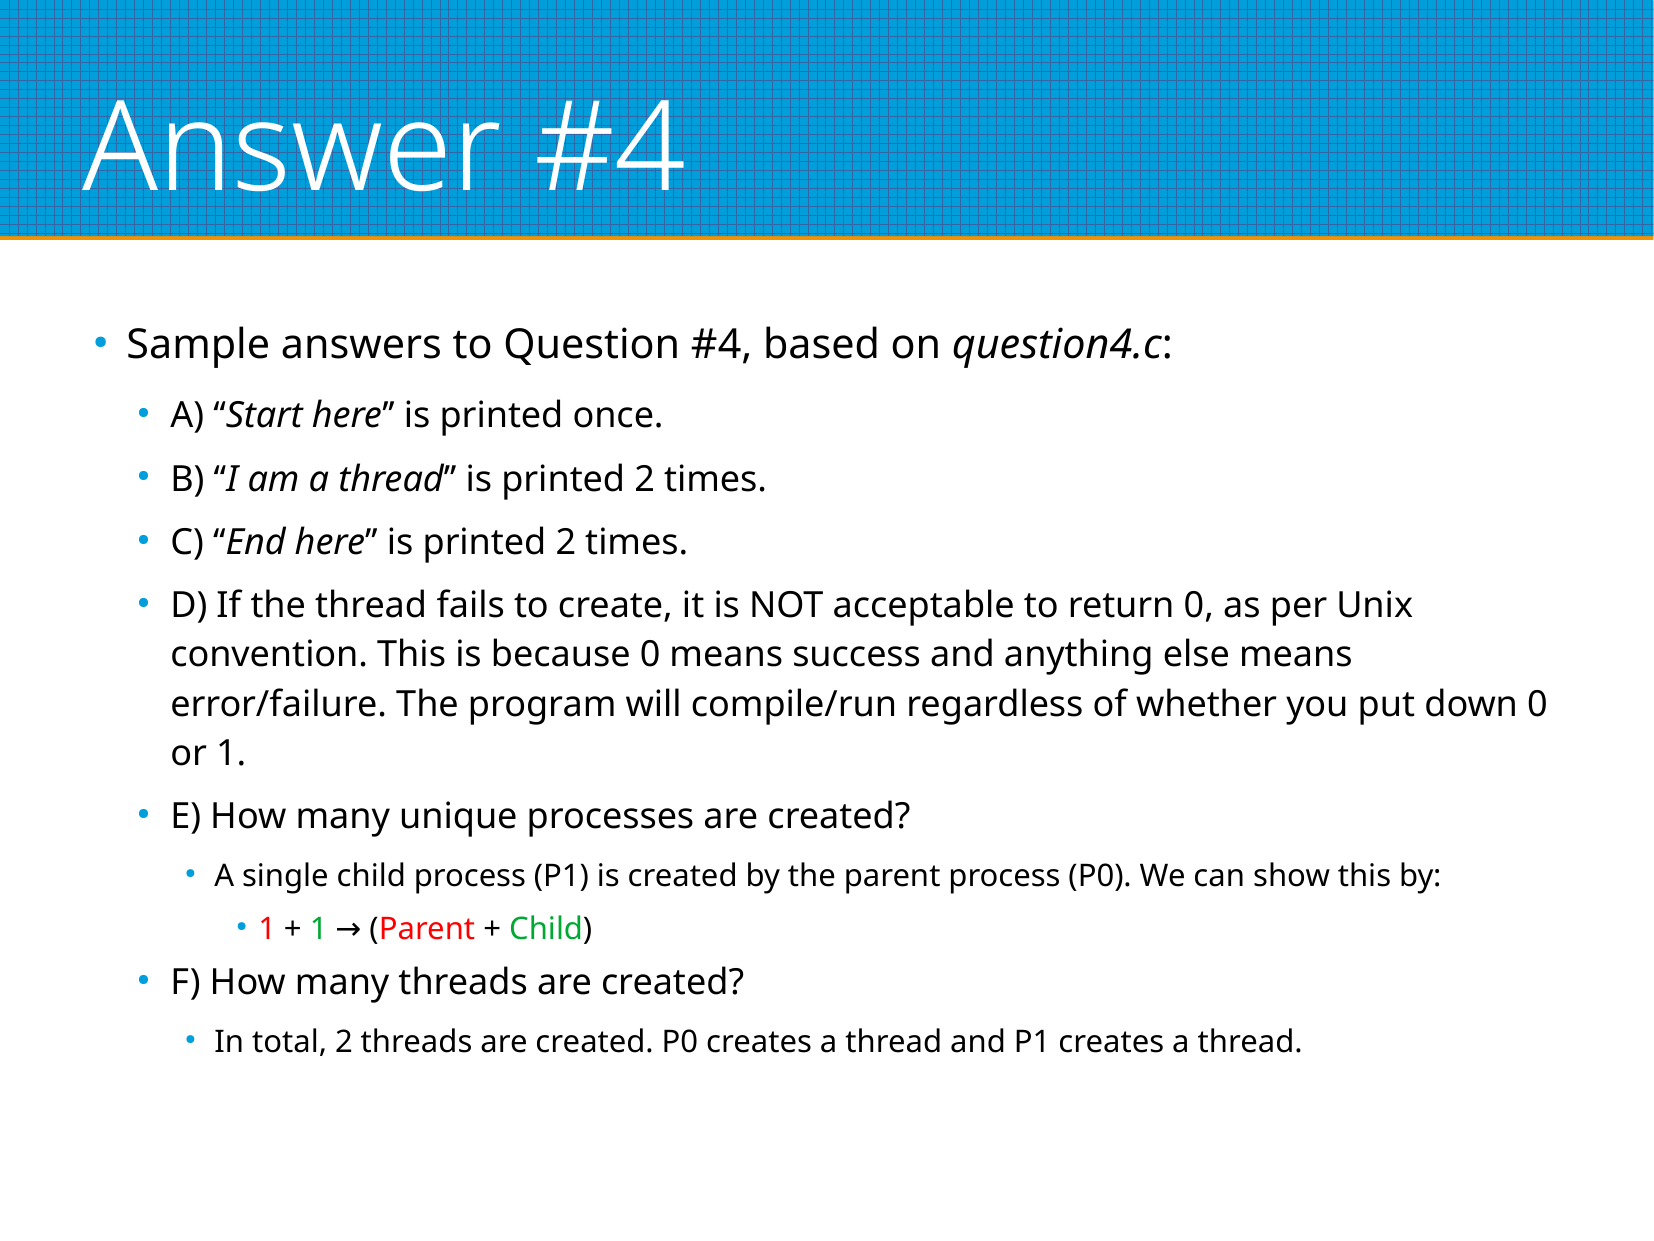

# Answer #4
Sample answers to Question #4, based on question4.c:
A) ‘‘Start here’’ is printed once.
B) ‘‘I am a thread’’ is printed 2 times.
C) ‘‘End here’’ is printed 2 times.
D) If the thread fails to create, it is NOT acceptable to return 0, as per Unix convention. This is because 0 means success and anything else means error/failure. The program will compile/run regardless of whether you put down 0 or 1.
E) How many unique processes are created?
A single child process (P1) is created by the parent process (P0). We can show this by:
1 + 1 → (Parent + Child)
F) How many threads are created?
In total, 2 threads are created. P0 creates a thread and P1 creates a thread.